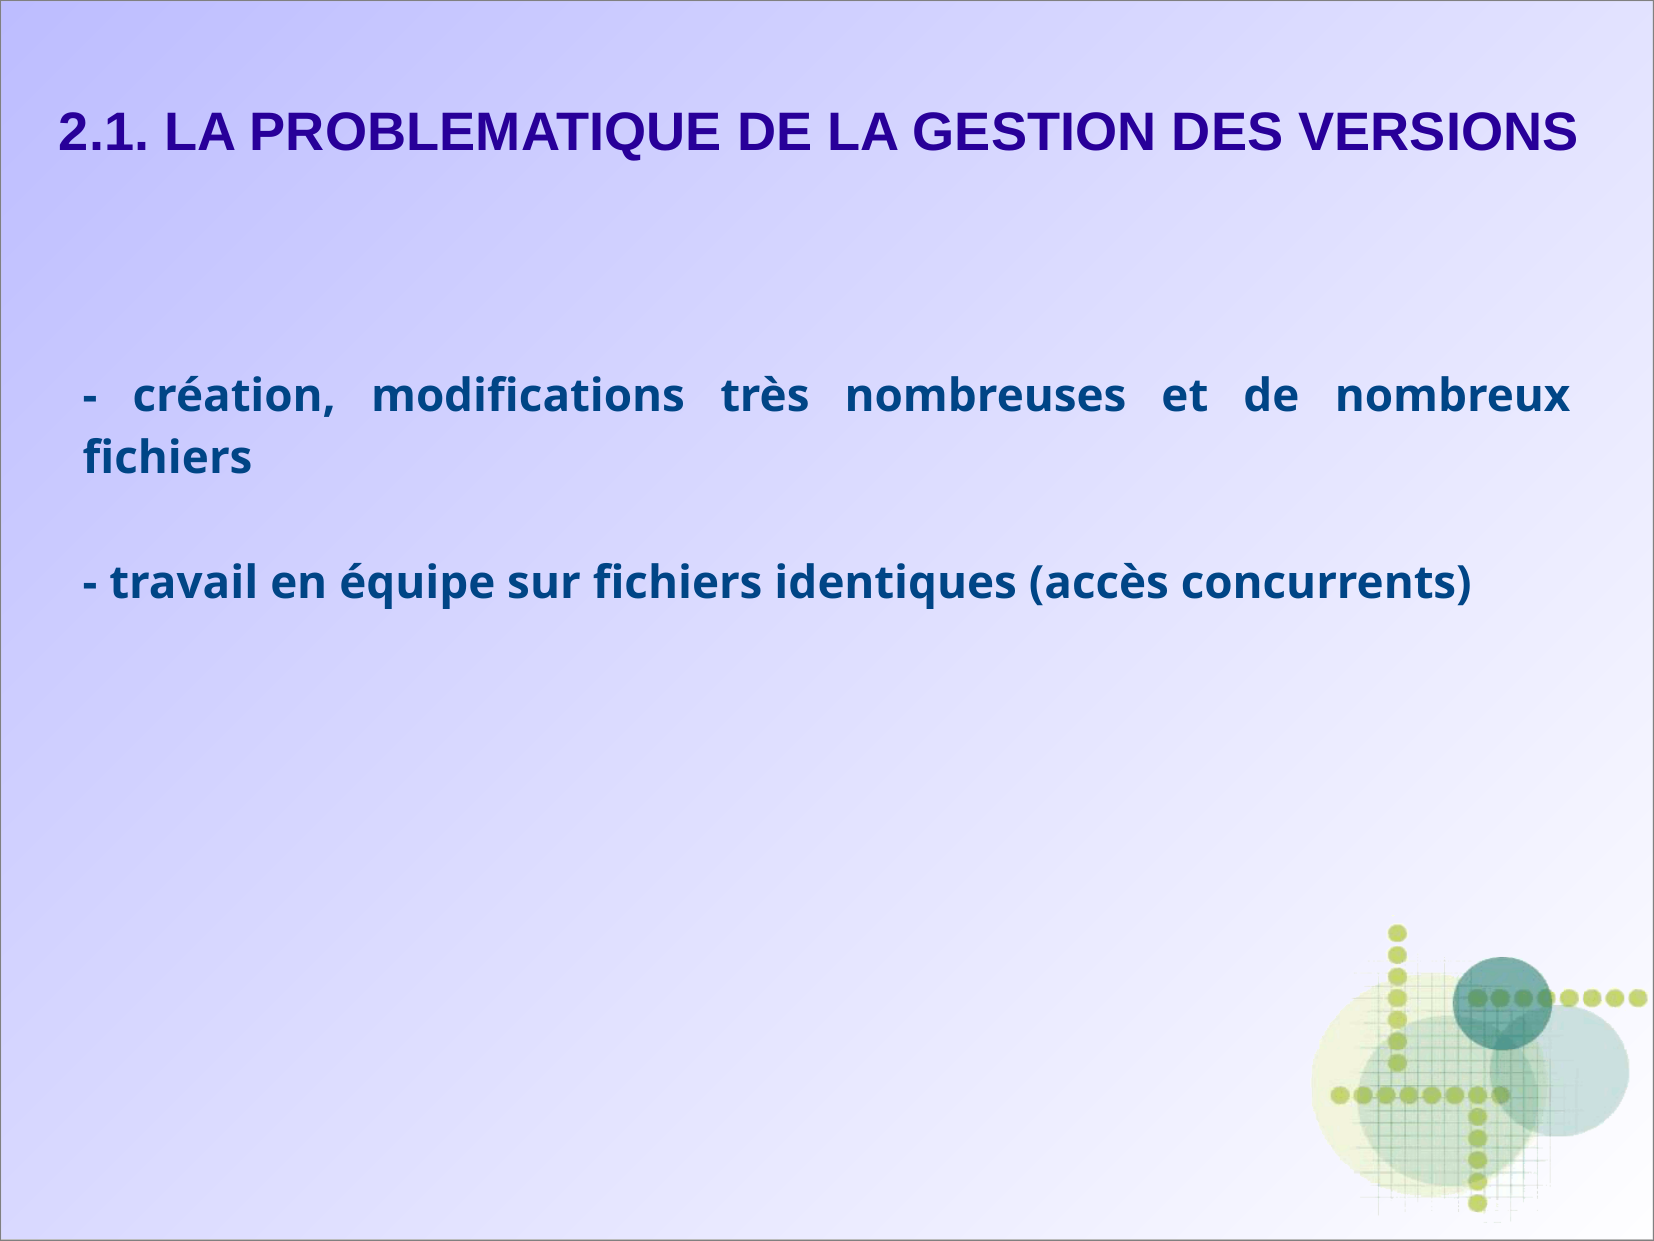

2.1. LA PROBLEMATIQUE DE LA GESTION DES VERSIONS
# - création, modifications très nombreuses et de nombreux fichiers
- travail en équipe sur fichiers identiques (accès concurrents)